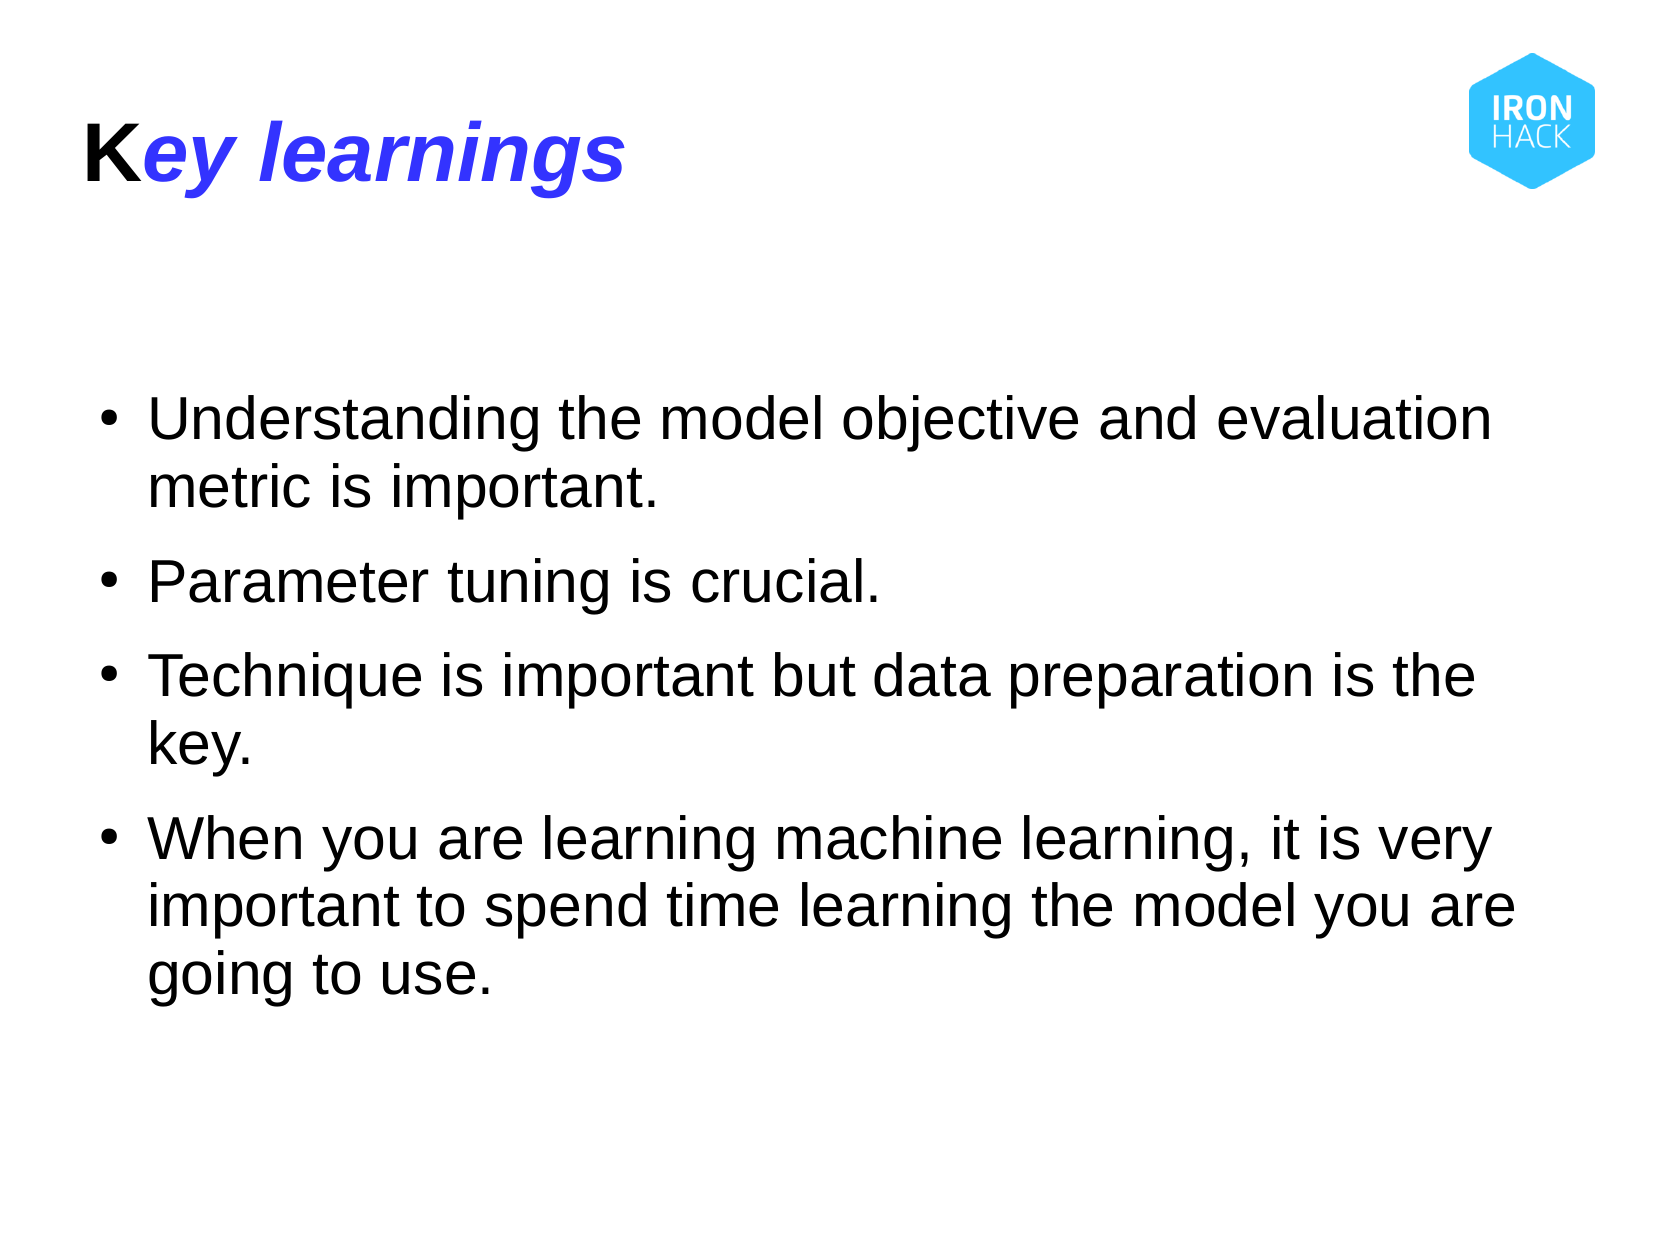

# Key learnings
Understanding the model objective and evaluation metric is important.
Parameter tuning is crucial.
Technique is important but data preparation is the key.
When you are learning machine learning, it is very important to spend time learning the model you are going to use.